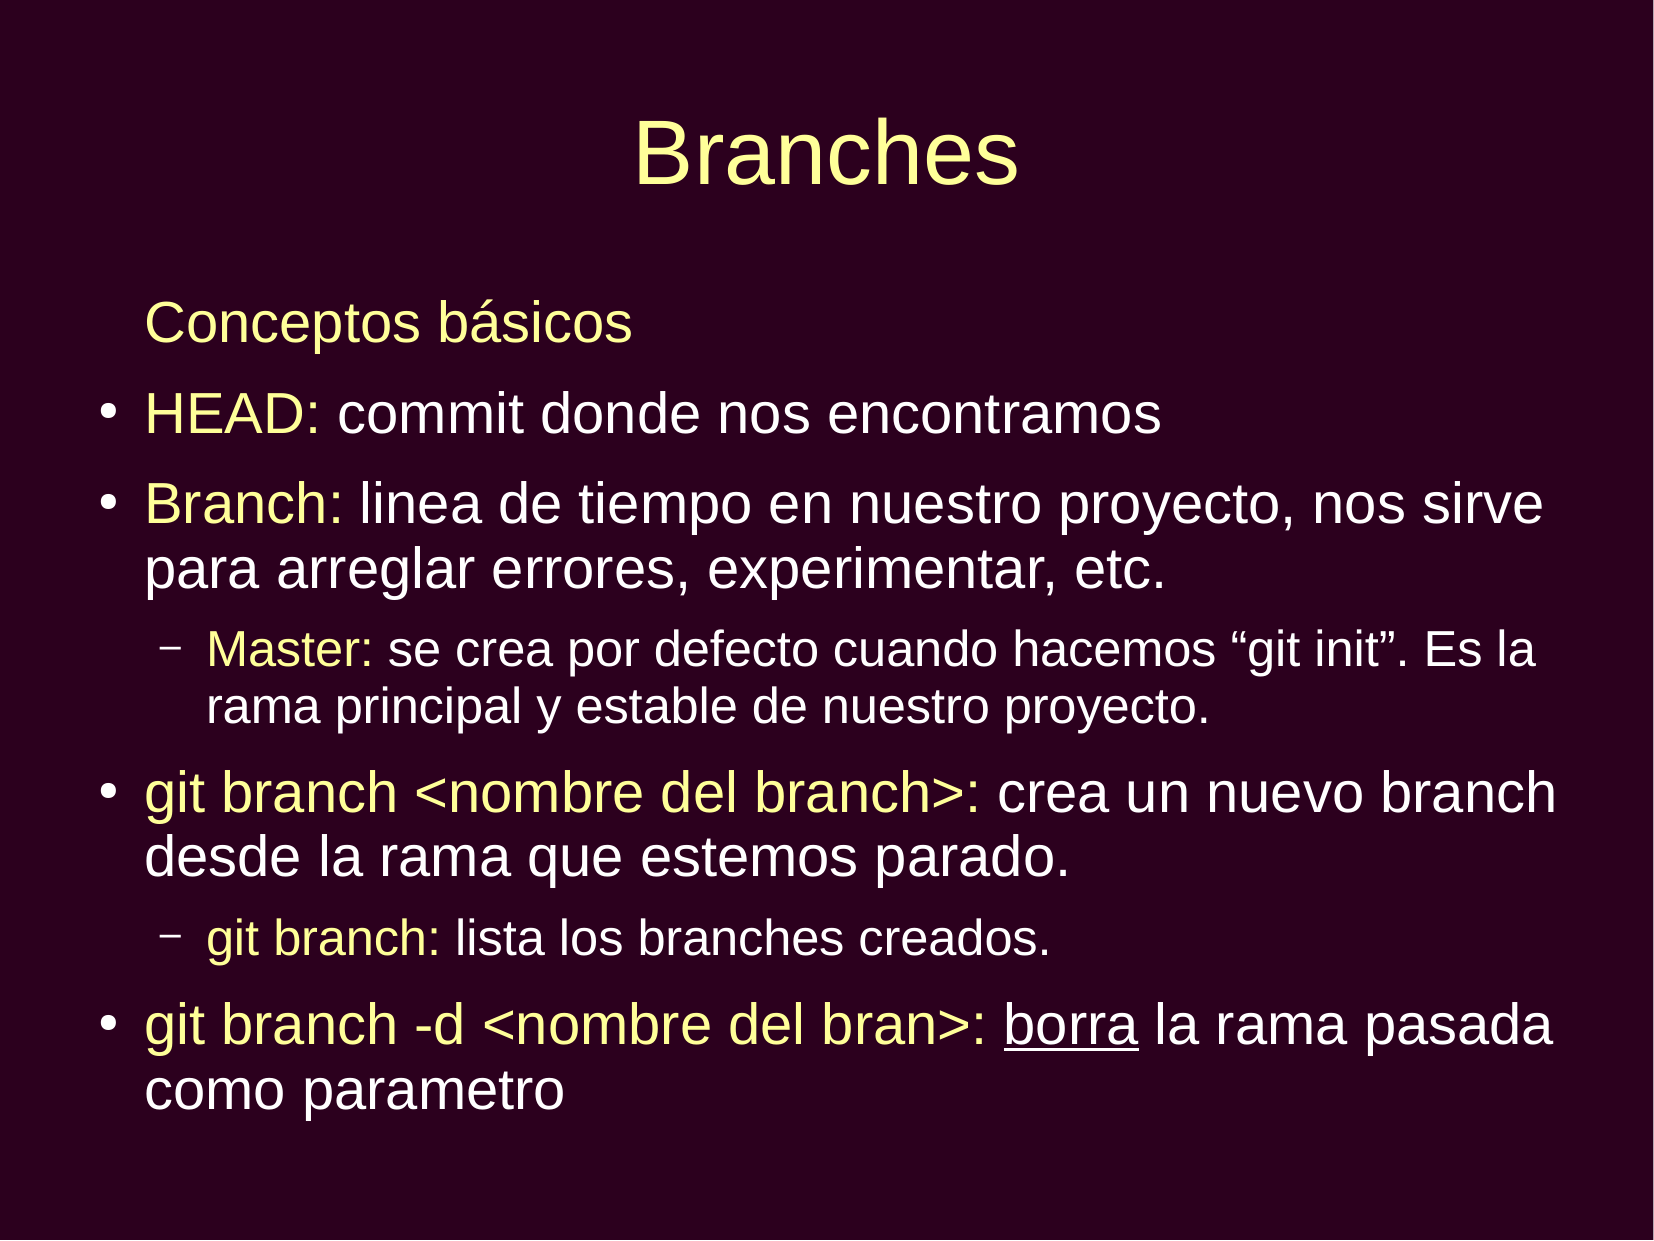

# Branches
Conceptos básicos
HEAD: commit donde nos encontramos
Branch: linea de tiempo en nuestro proyecto, nos sirve para arreglar errores, experimentar, etc.
Master: se crea por defecto cuando hacemos “git init”. Es la rama principal y estable de nuestro proyecto.
git branch <nombre del branch>: crea un nuevo branch desde la rama que estemos parado.
git branch: lista los branches creados.
git branch -d <nombre del bran>: borra la rama pasada como parametro